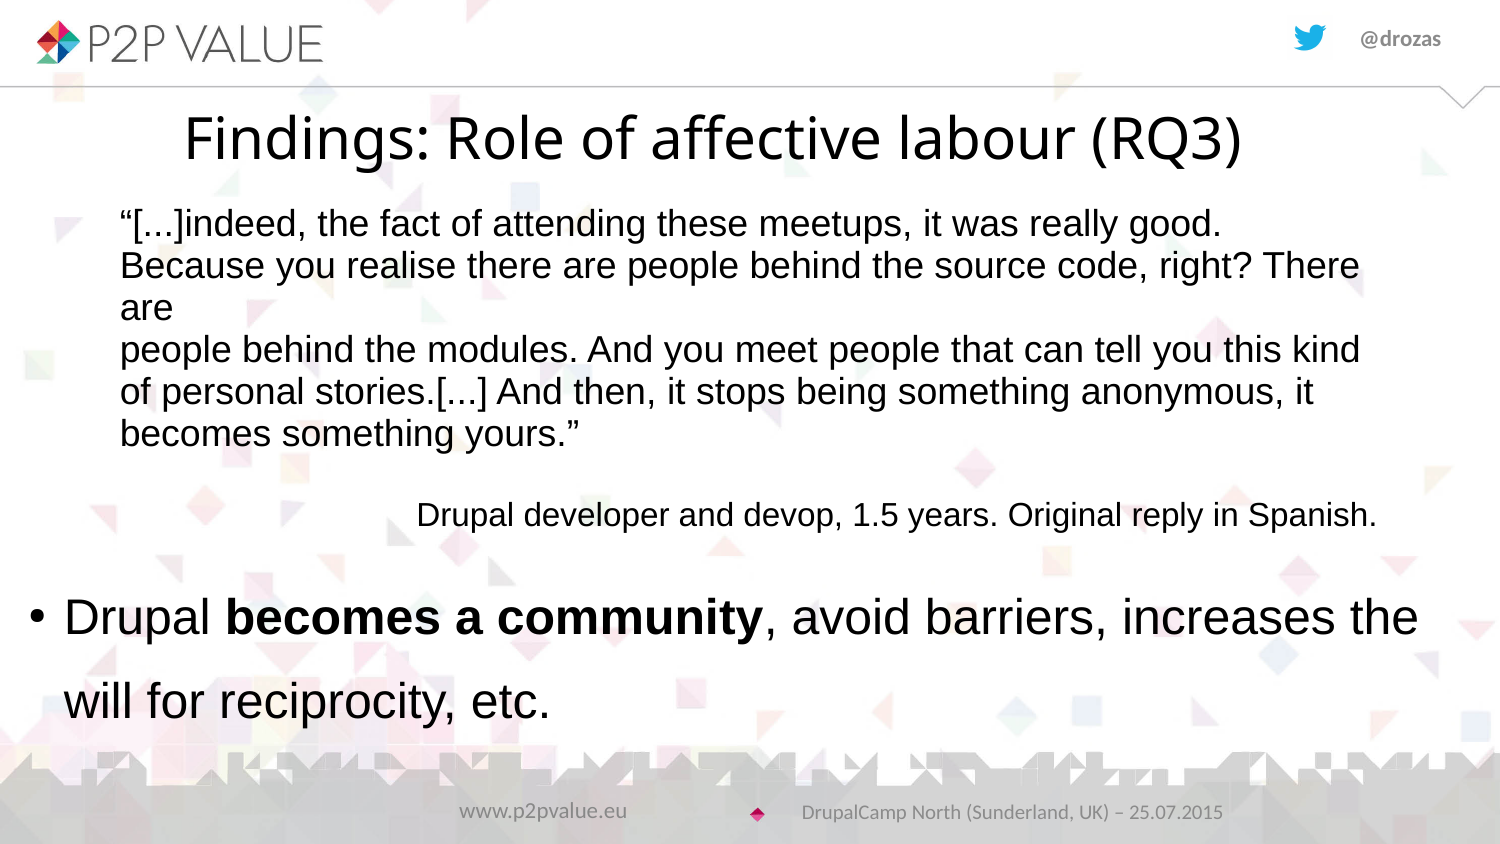

@drozas
# Findings: Role of affective labour (RQ3)
“[...]indeed, the fact of attending these meetups, it was really good. Because you realise there are people behind the source code, right? There are
people behind the modules. And you meet people that can tell you this kind
of personal stories.[...] And then, it stops being something anonymous, it
becomes something yours.”
Drupal developer and devop, 1.5 years. Original reply in Spanish.
Drupal becomes a community, avoid barriers, increases the will for reciprocity, etc.
DrupalCamp North (Sunderland, UK) – 25.07.2015
www.p2pvalue.eu